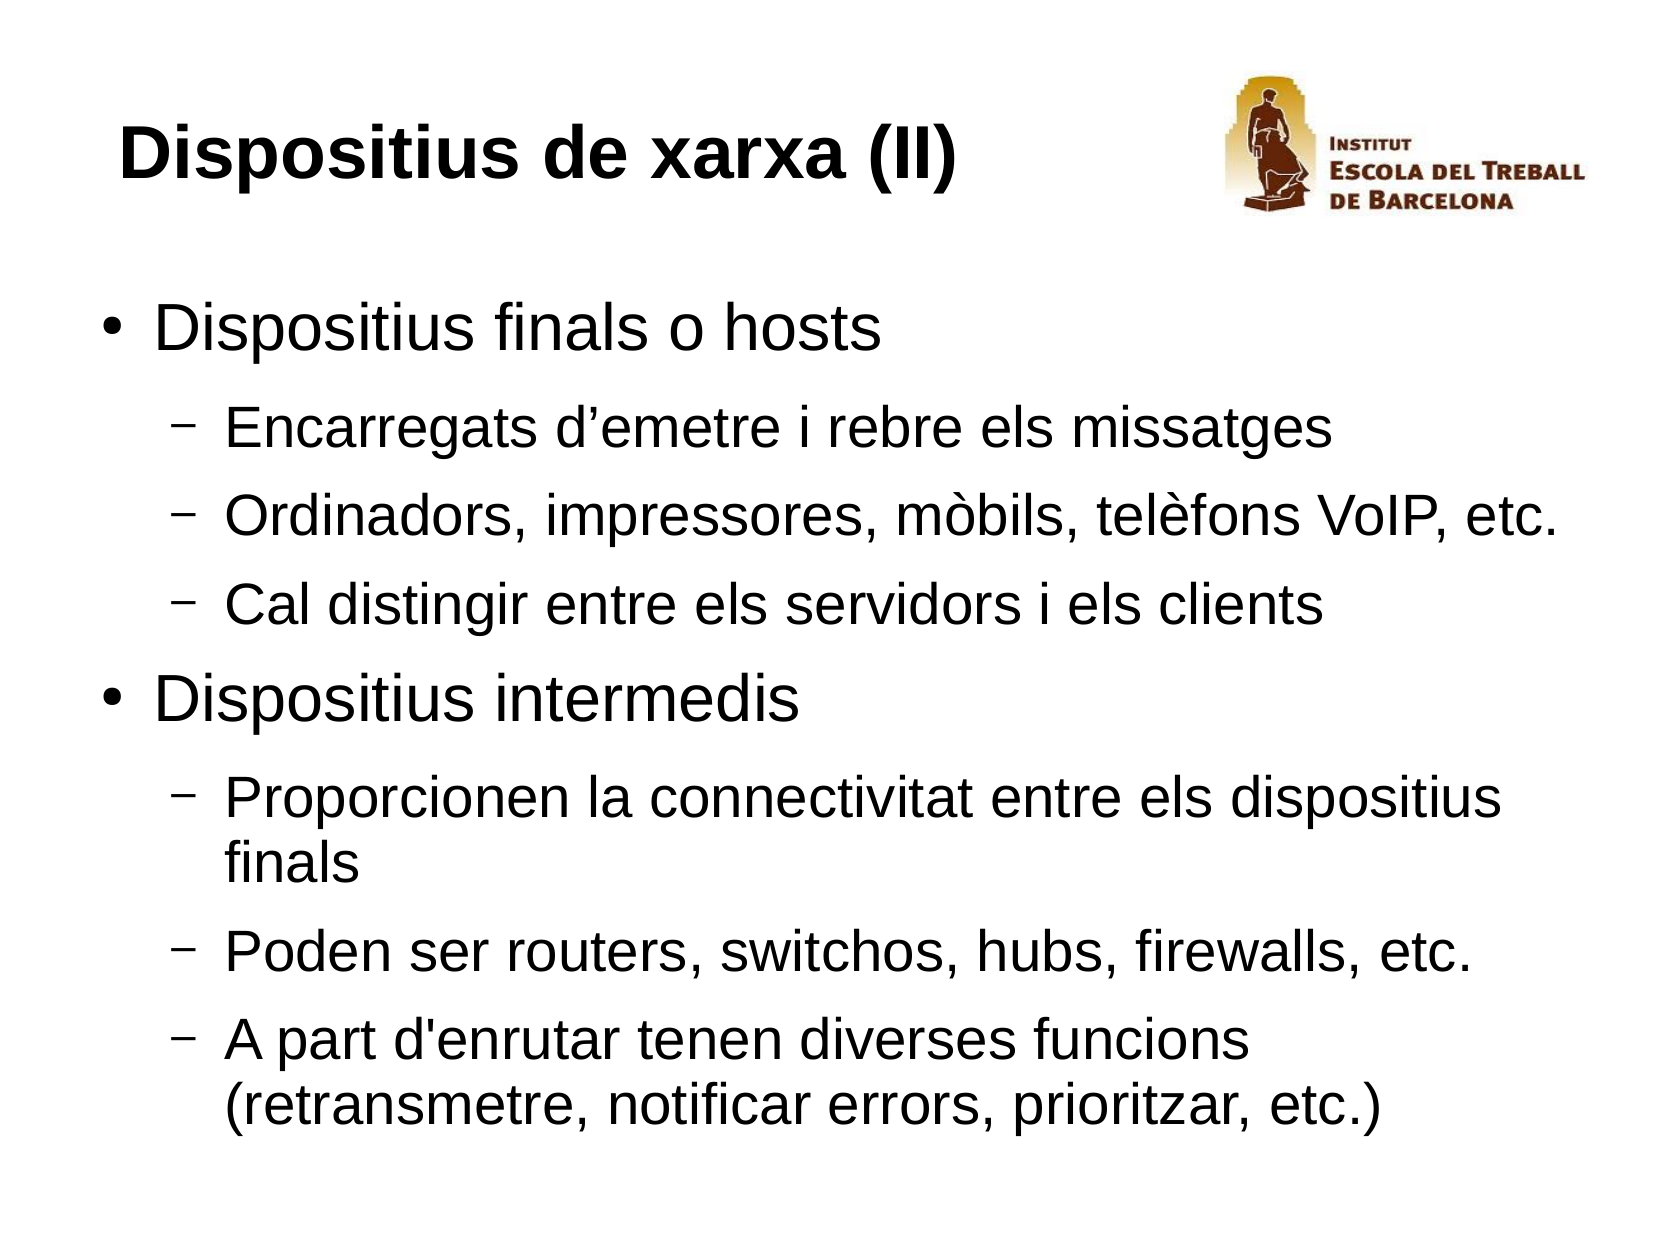

# Dispositius de xarxa (II)
Dispositius finals o hosts
Encarregats d’emetre i rebre els missatges
Ordinadors, impressores, mòbils, telèfons VoIP, etc.
Cal distingir entre els servidors i els clients
Dispositius intermedis
Proporcionen la connectivitat entre els dispositius finals
Poden ser routers, switchos, hubs, firewalls, etc.
A part d'enrutar tenen diverses funcions (retransmetre, notificar errors, prioritzar, etc.)